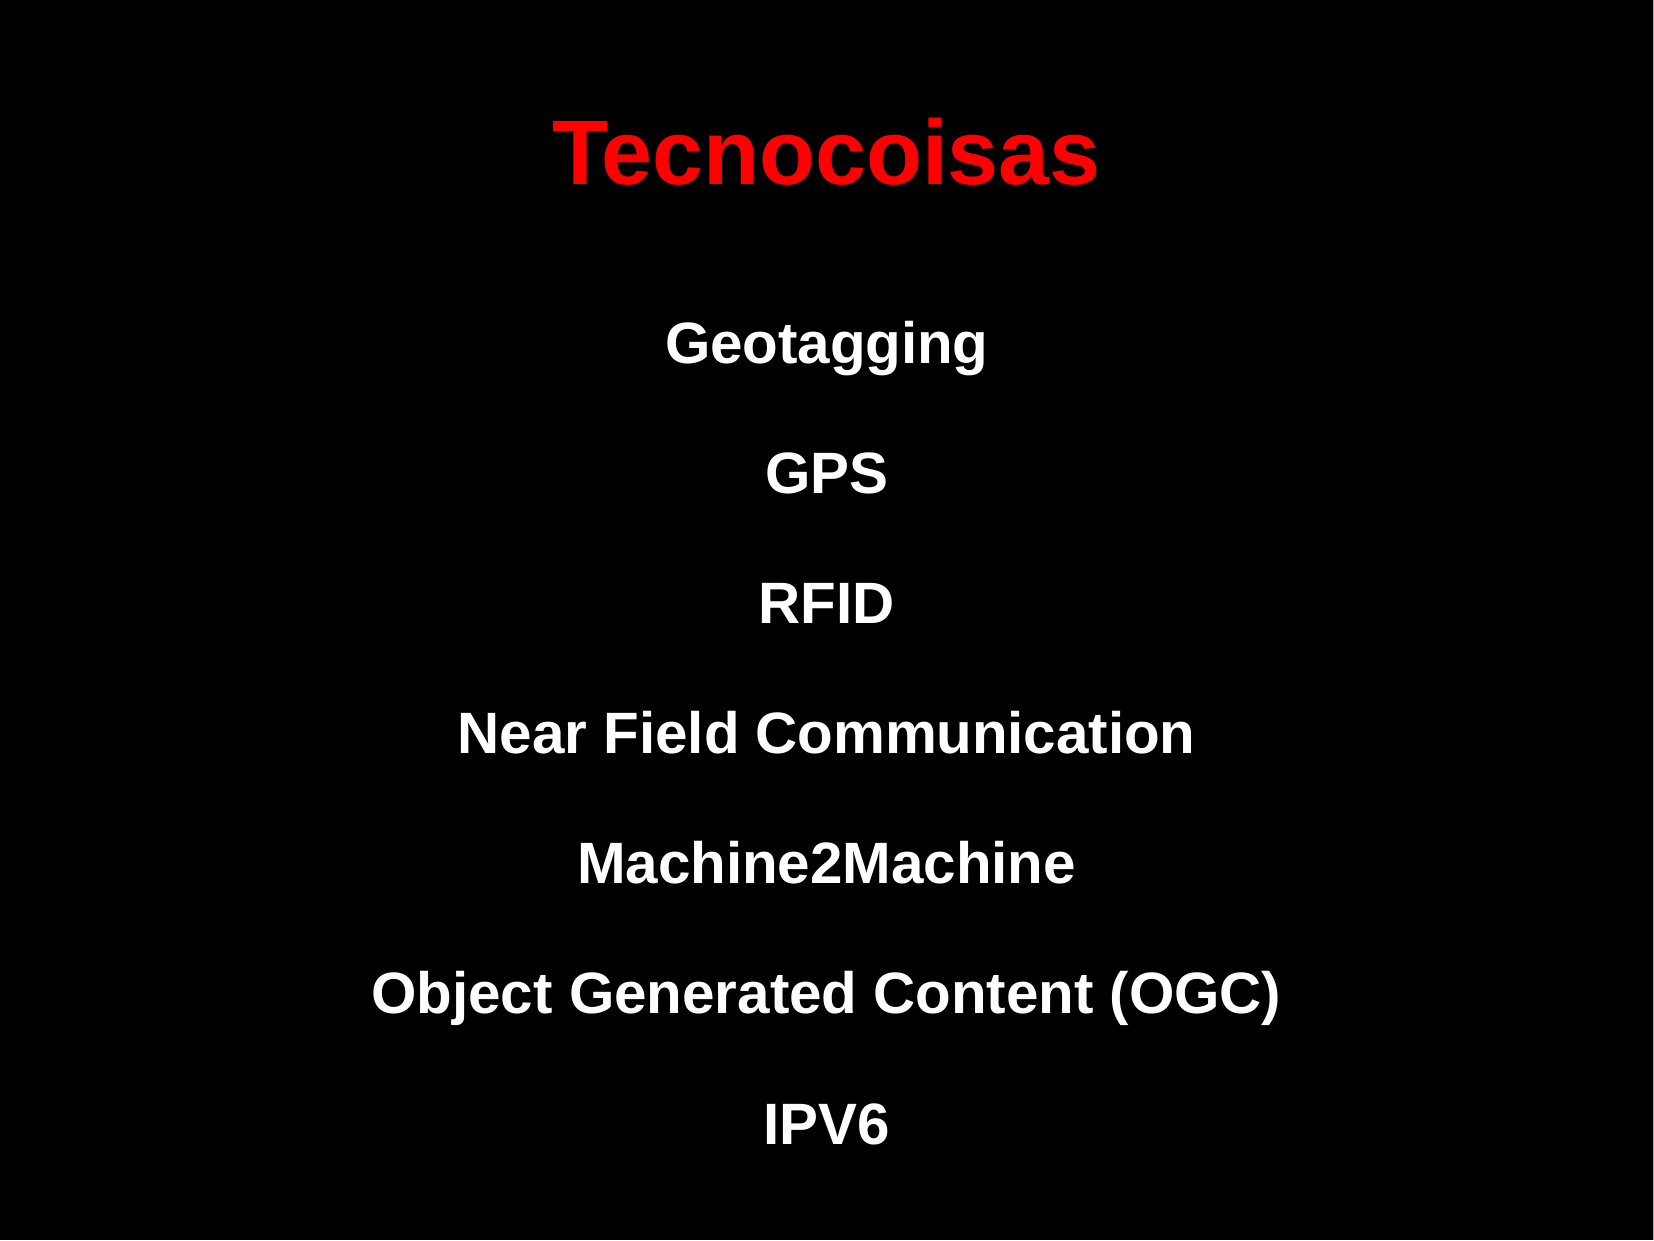

Tecnocoisas
# Geotagging
GPS
RFID
Near Field Communication
Machine2Machine
Object Generated Content (OGC)
IPV6